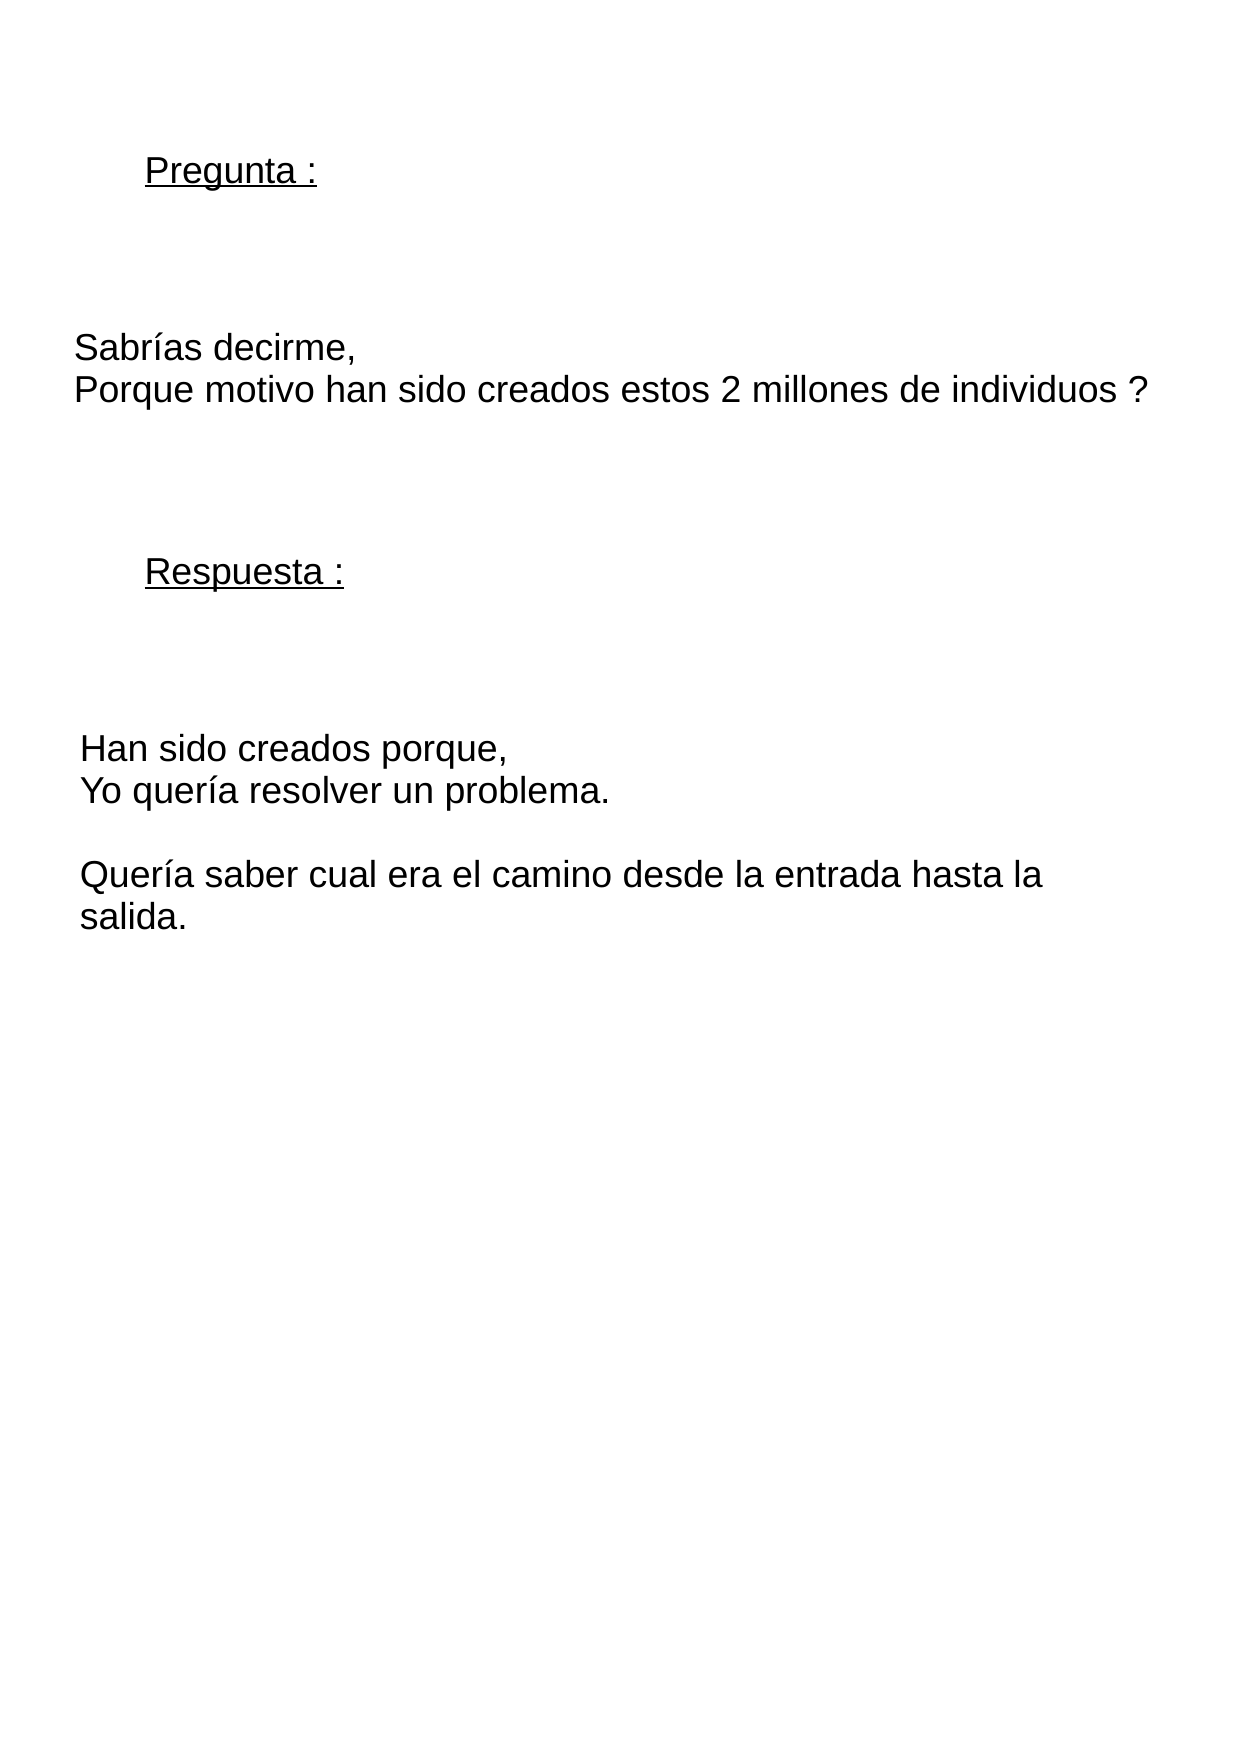

Pregunta :
Sabrías decirme,
Porque motivo han sido creados estos 2 millones de individuos ?
Respuesta :
Han sido creados porque,
Yo quería resolver un problema.
Quería saber cual era el camino desde la entrada hasta la salida.